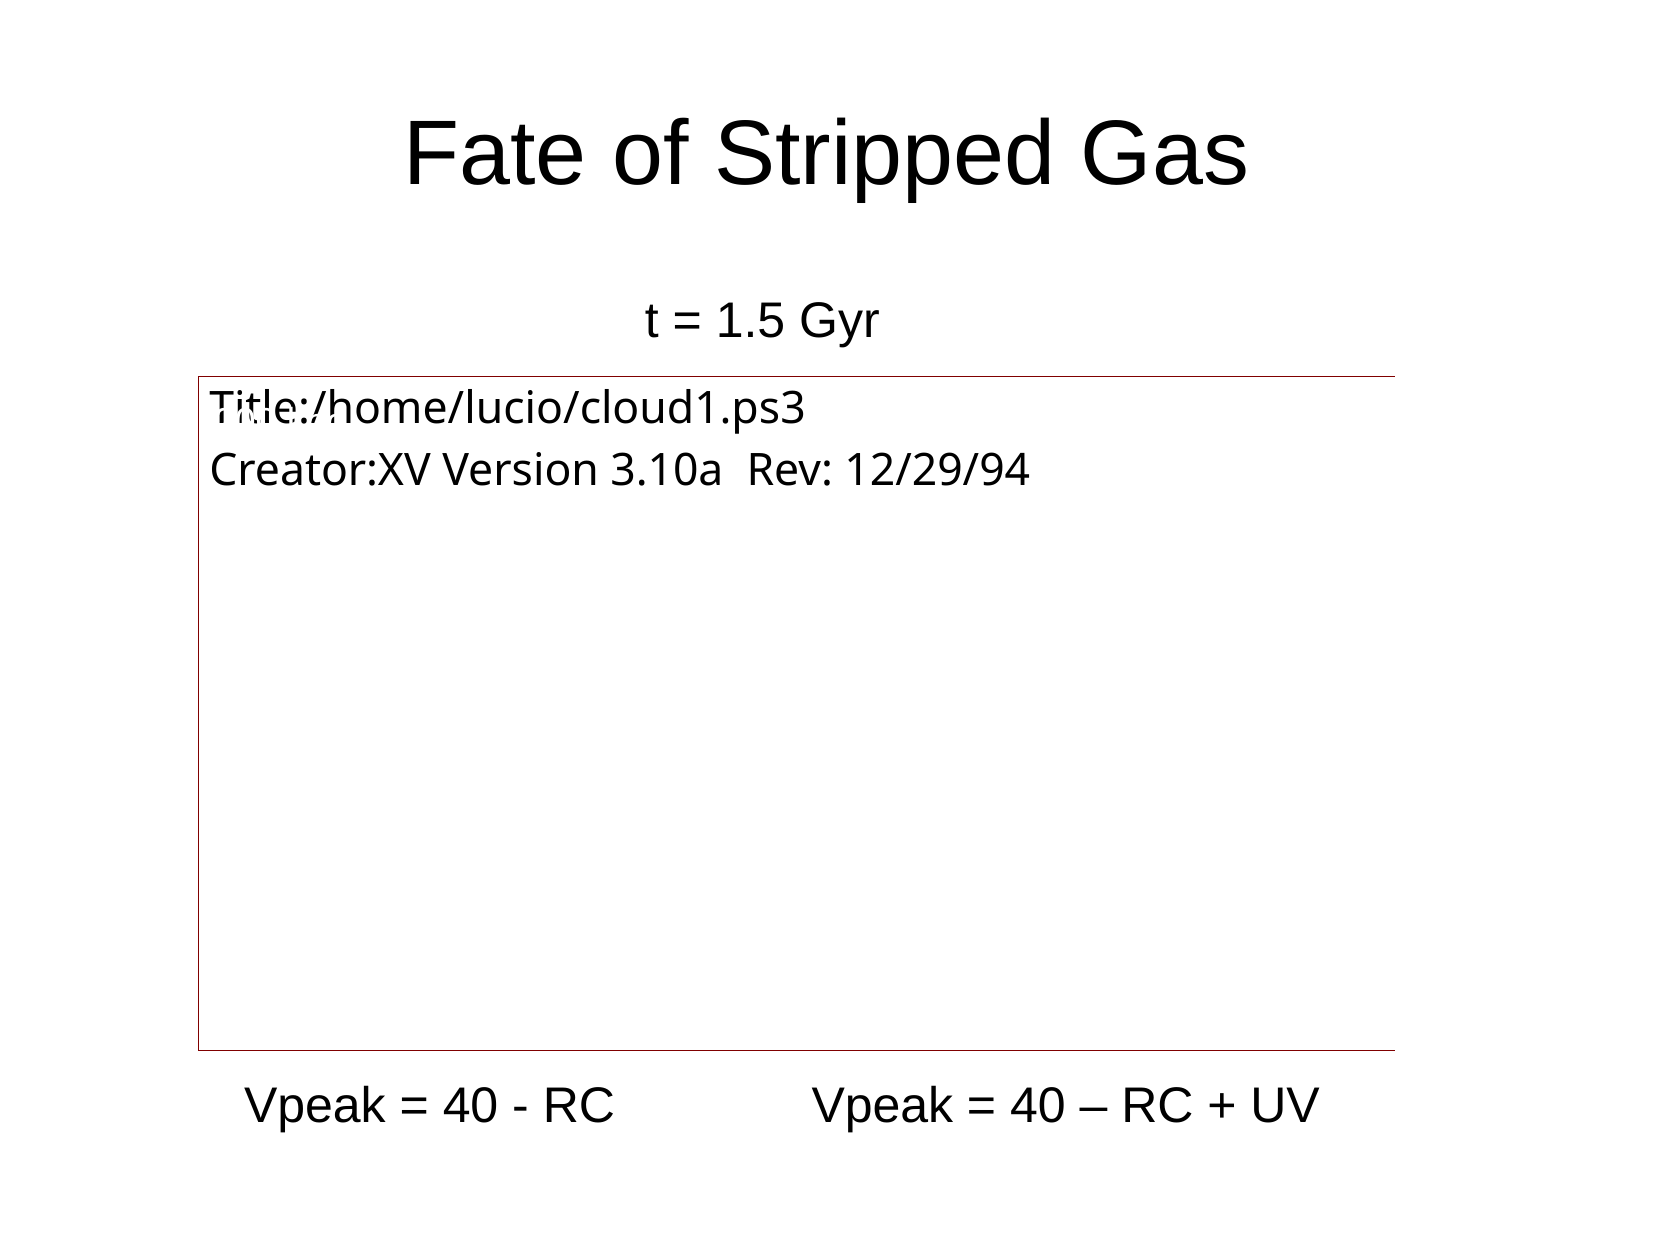

# Fate of Stripped Gas
t = 1.5 Gyr
200 kpc
200 kpc
Density Map
Vpeak = 40 - RC
Vpeak = 40 – RC + UV